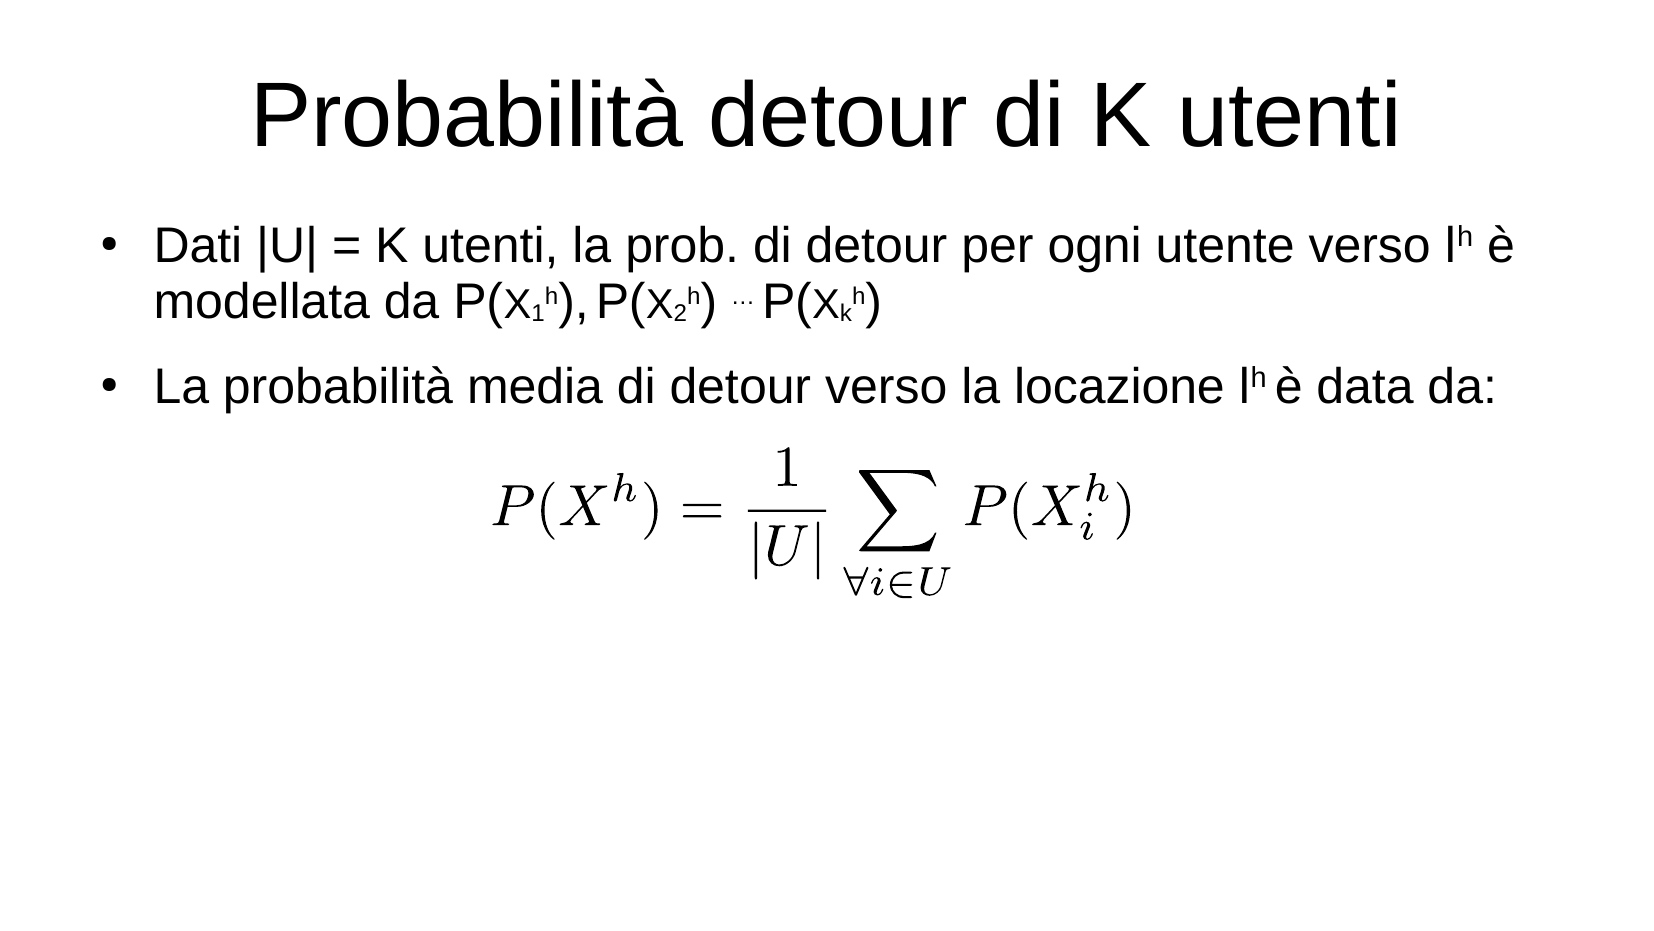

# Probabilità detour di K utenti
Dati |U| = K utenti, la prob. di detour per ogni utente verso lh è modellata da P(X1h), P(X2h) … P(Xkh)
La probabilità media di detour verso la locazione lh è data da: